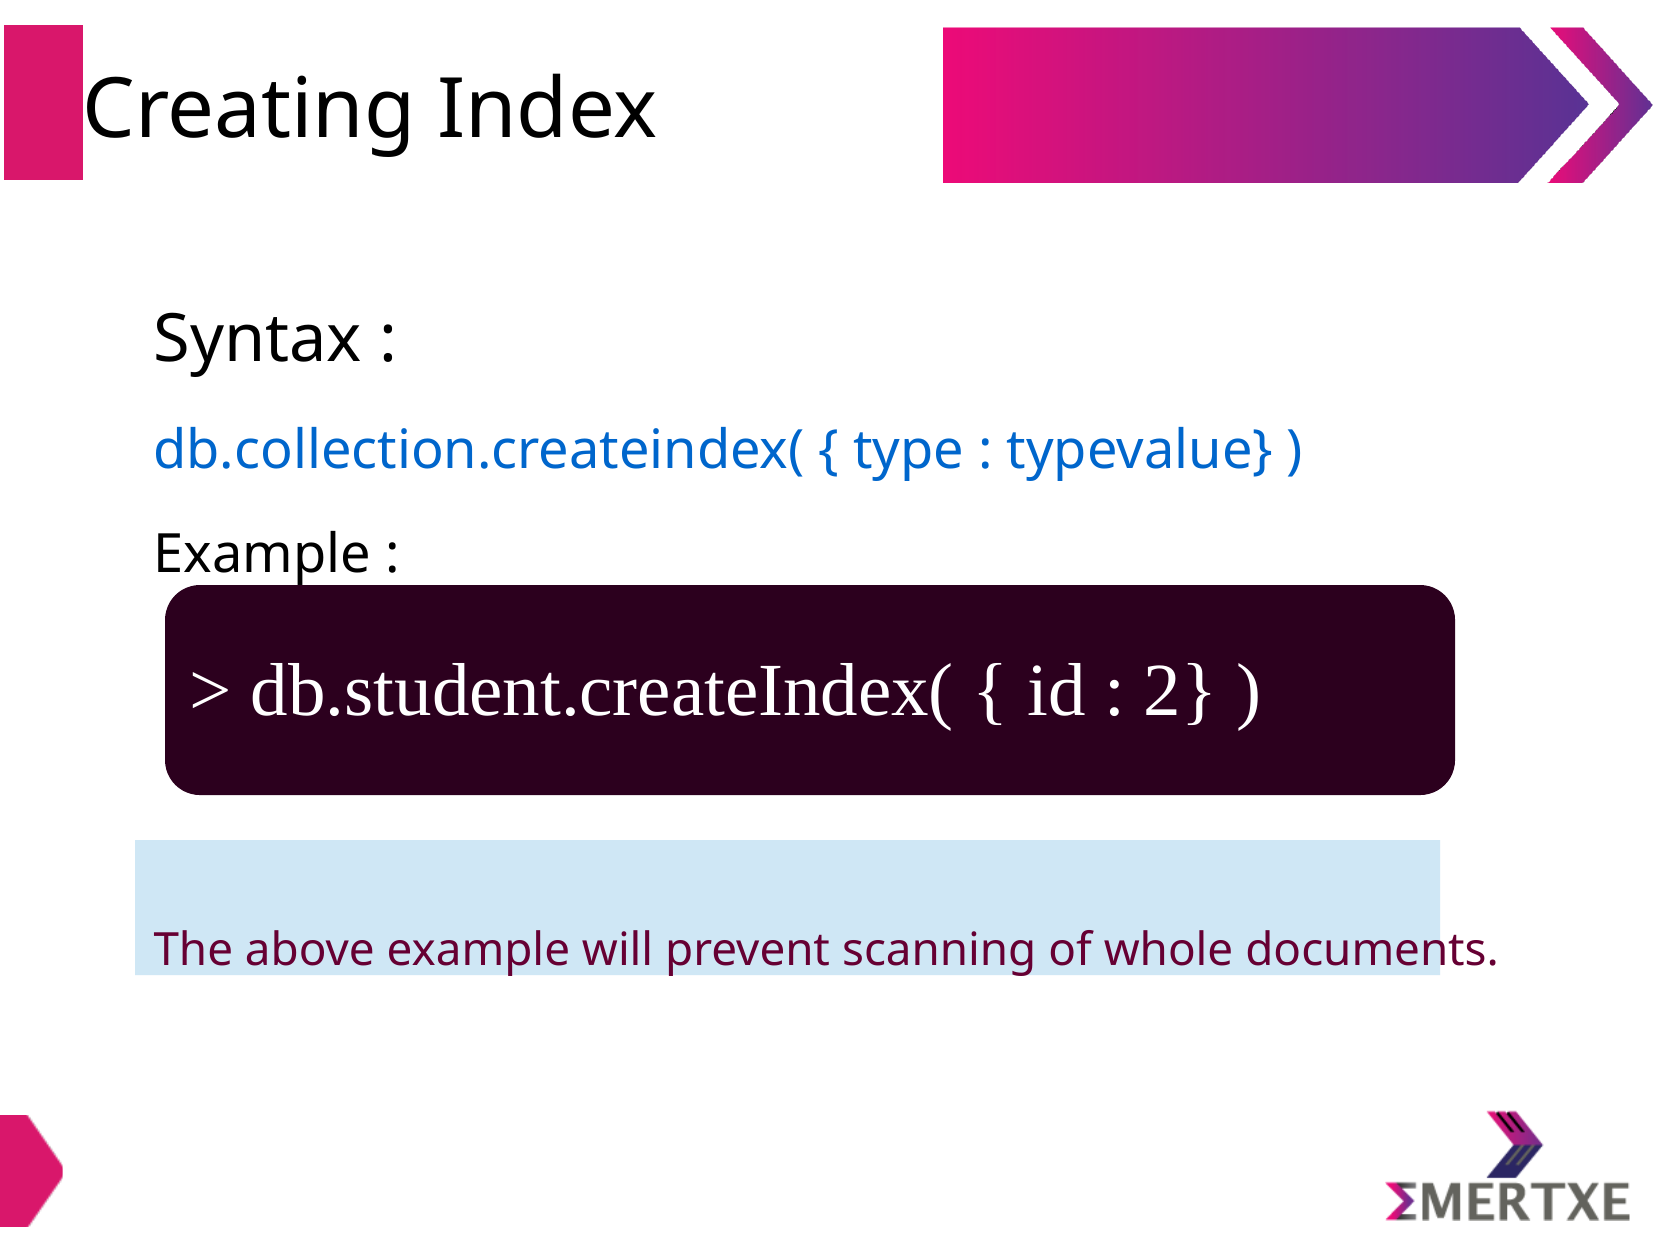

# Creating Index
Syntax :
db.collection.createindex( { type : typevalue} )
Example :
The above example will prevent scanning of whole documents.
> db.student.createIndex( { id : 2} )